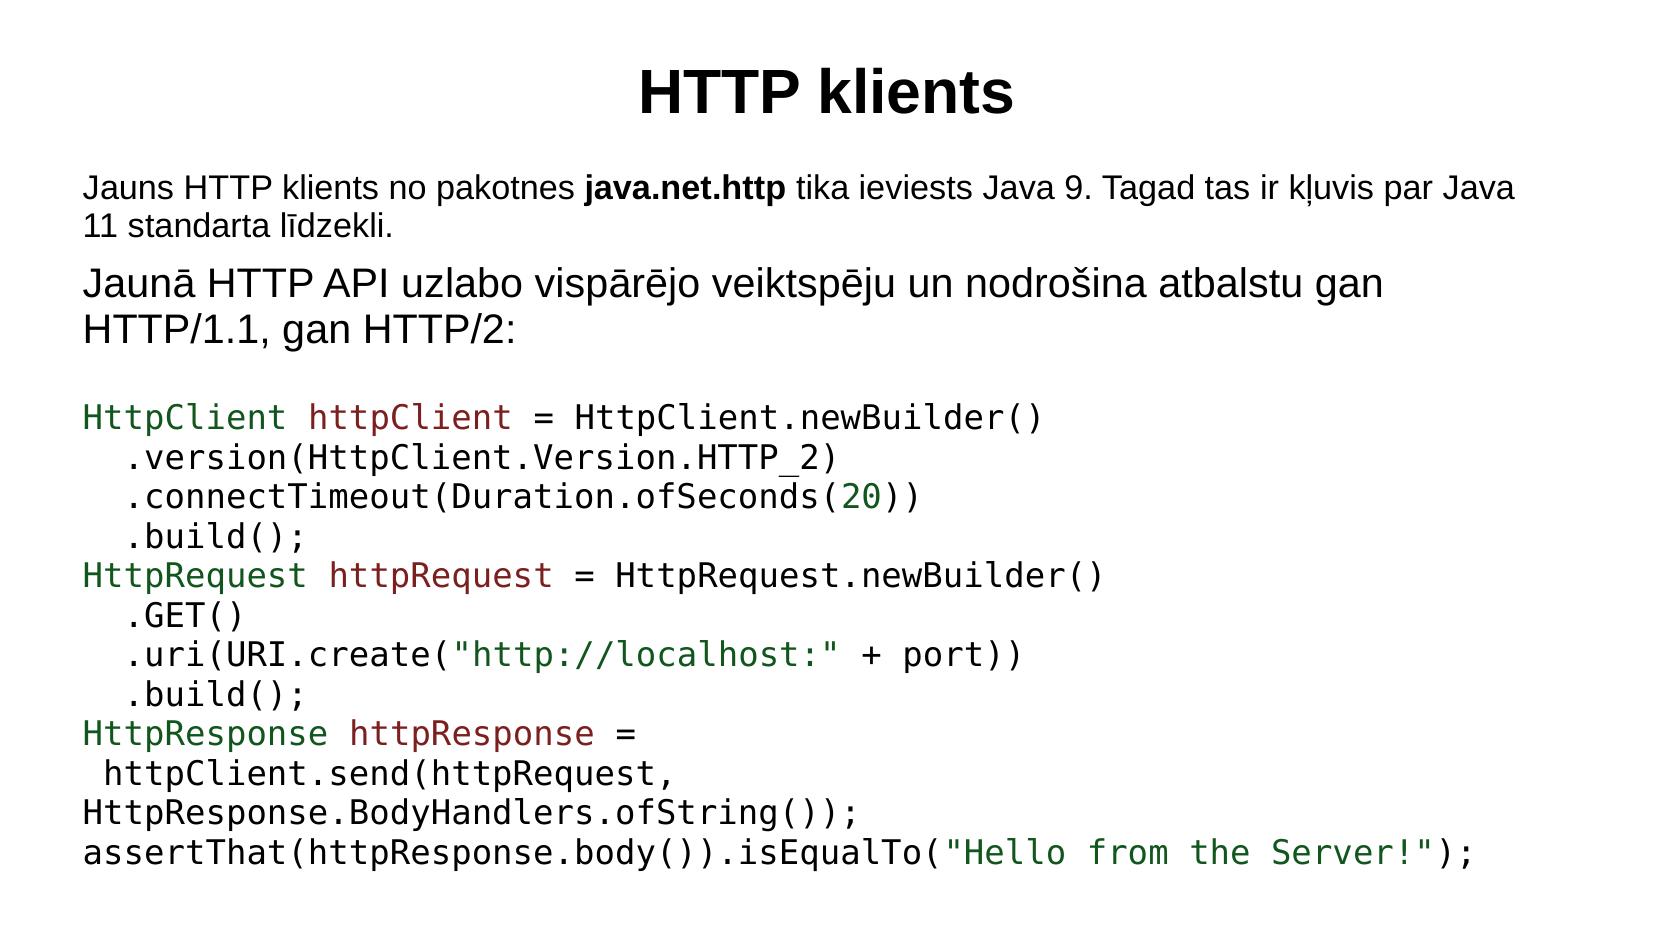

# HTTP klients
Jauns HTTP klients no pakotnes java.net.http tika ieviests Java 9. Tagad tas ir kļuvis par Java 11 standarta līdzekli.
Jaunā HTTP API uzlabo vispārējo veiktspēju un nodrošina atbalstu gan HTTP/1.1, gan HTTP/2:
HttpClient httpClient = HttpClient.newBuilder()
 .version(HttpClient.Version.HTTP_2)
 .connectTimeout(Duration.ofSeconds(20))
 .build();
HttpRequest httpRequest = HttpRequest.newBuilder()
 .GET()
 .uri(URI.create("http://localhost:" + port))
 .build();
HttpResponse httpResponse =
 httpClient.send(httpRequest,
HttpResponse.BodyHandlers.ofString());
assertThat(httpResponse.body()).isEqualTo("Hello from the Server!");